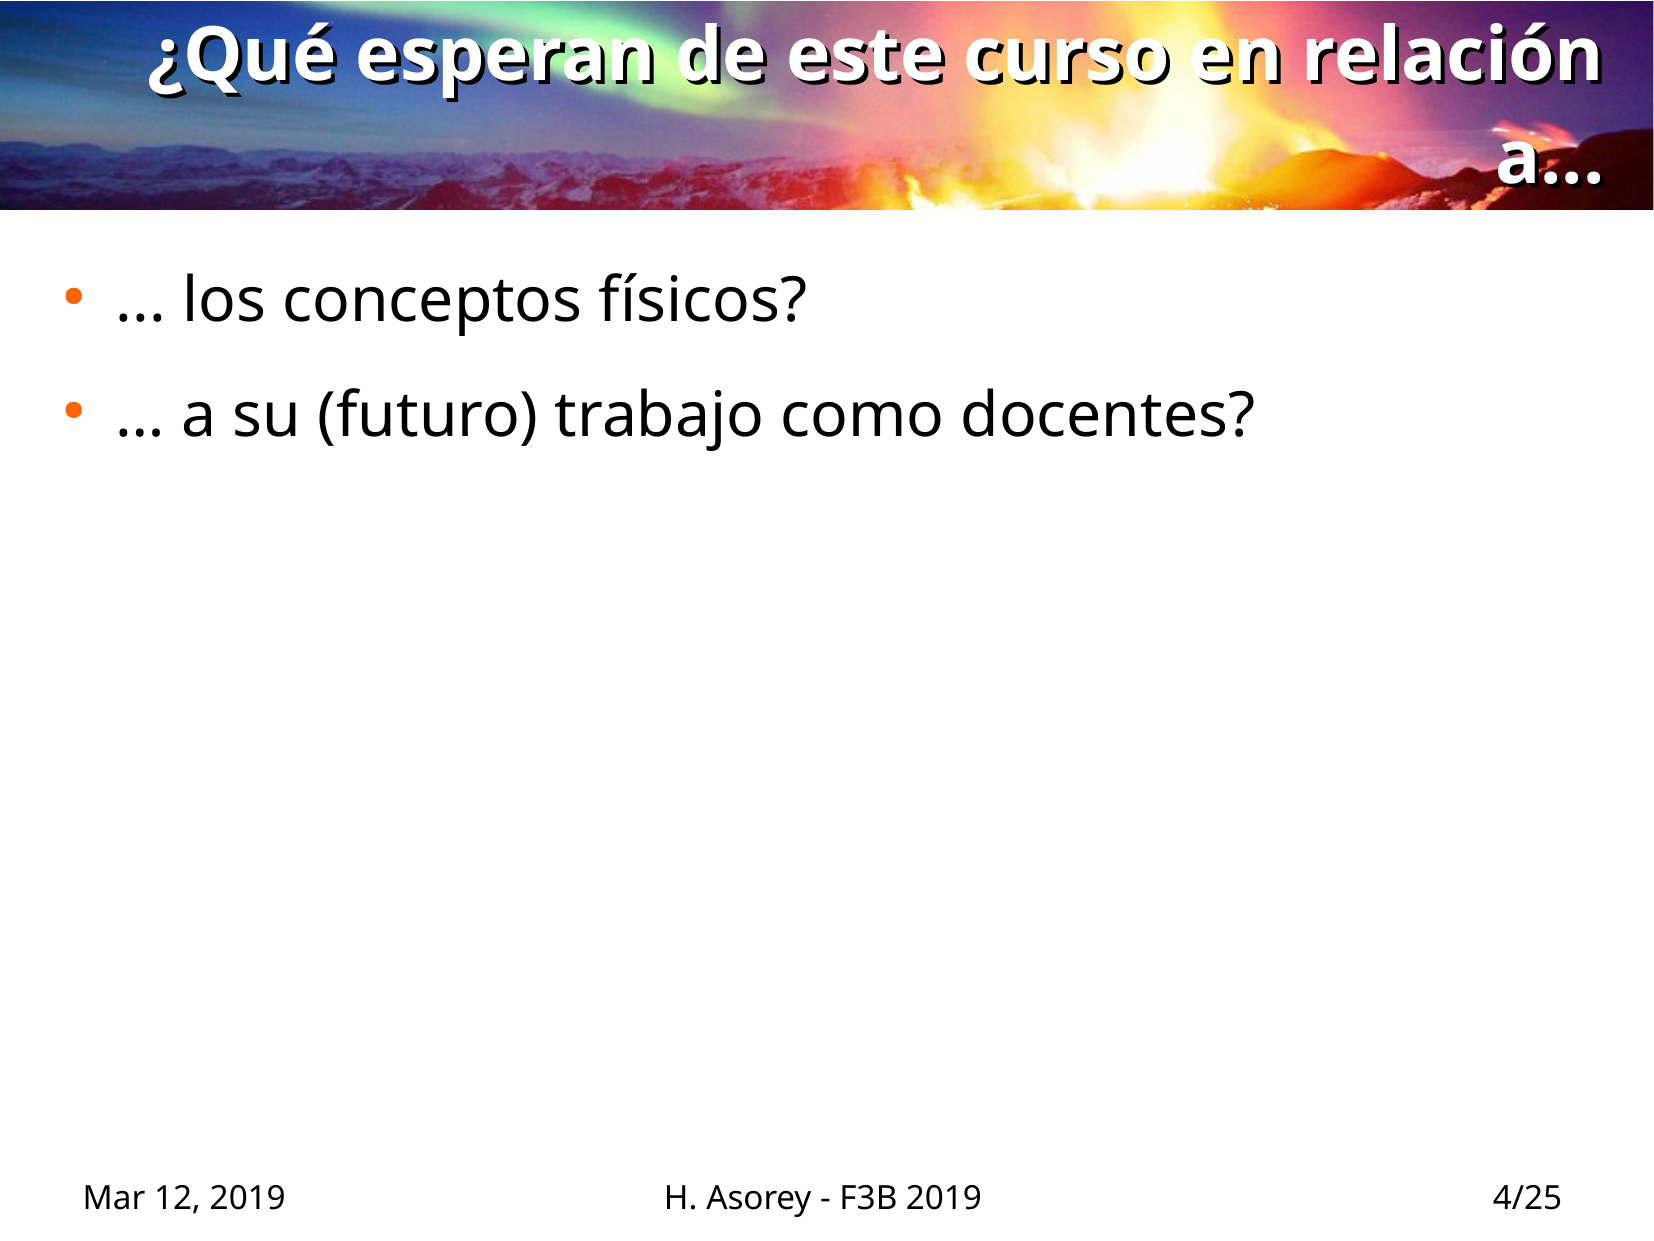

# ¿Qué esperan de este curso en relación a...
... los conceptos físicos?
… a su (futuro) trabajo como docentes?
Mar 12, 2019
H. Asorey - F3B 2019
4